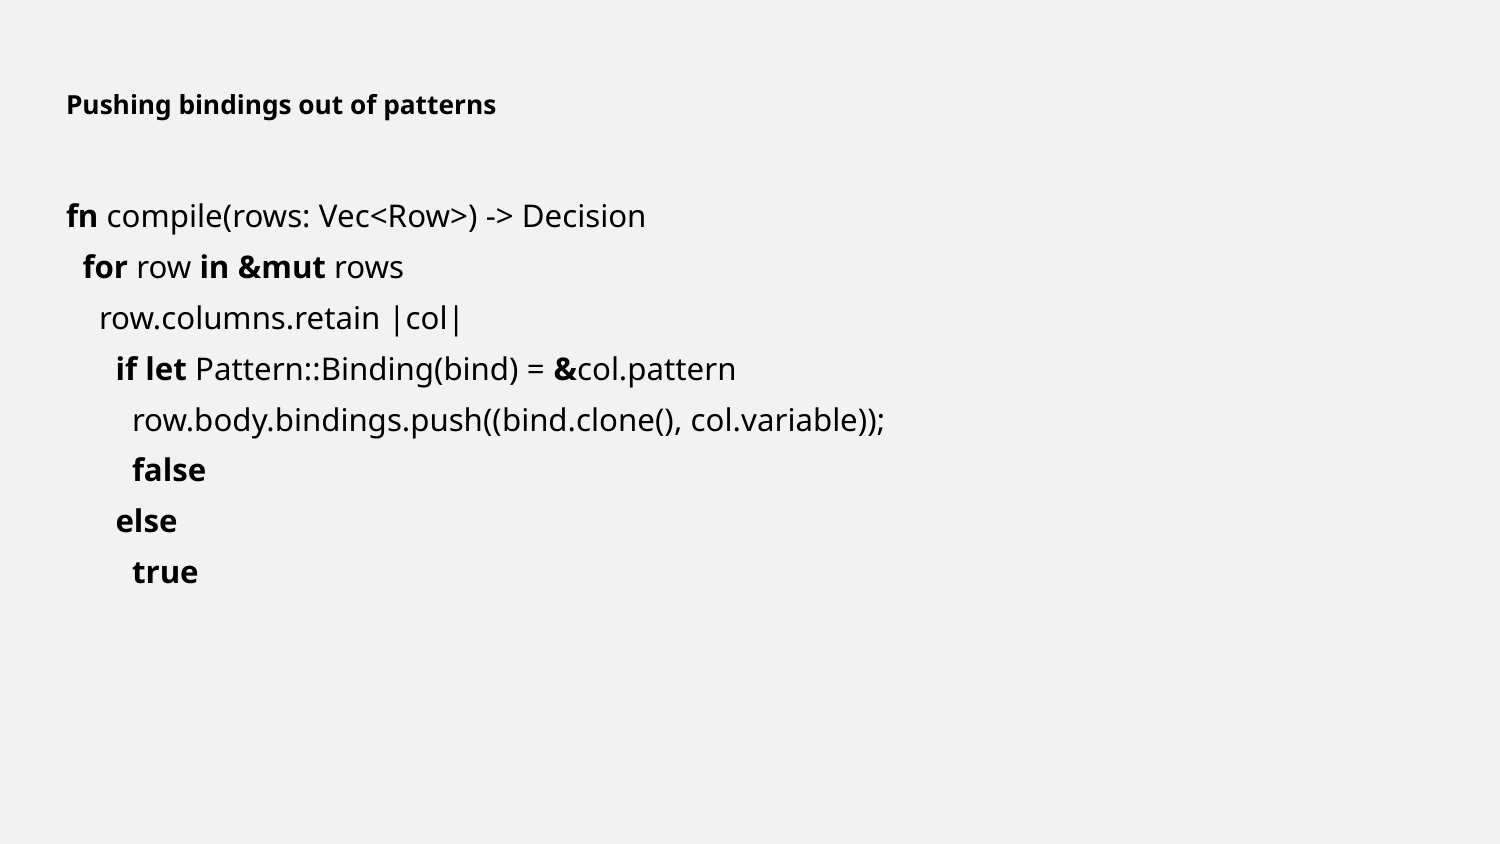

# Pushing bindings out of patterns
fn compile(rows: Vec<Row>) -> Decision
 for row in &mut rows
 row.columns.retain |col|
 if let Pattern::Binding(bind) = &col.pattern
 row.body.bindings.push((bind.clone(), col.variable));
 false
 else
 true